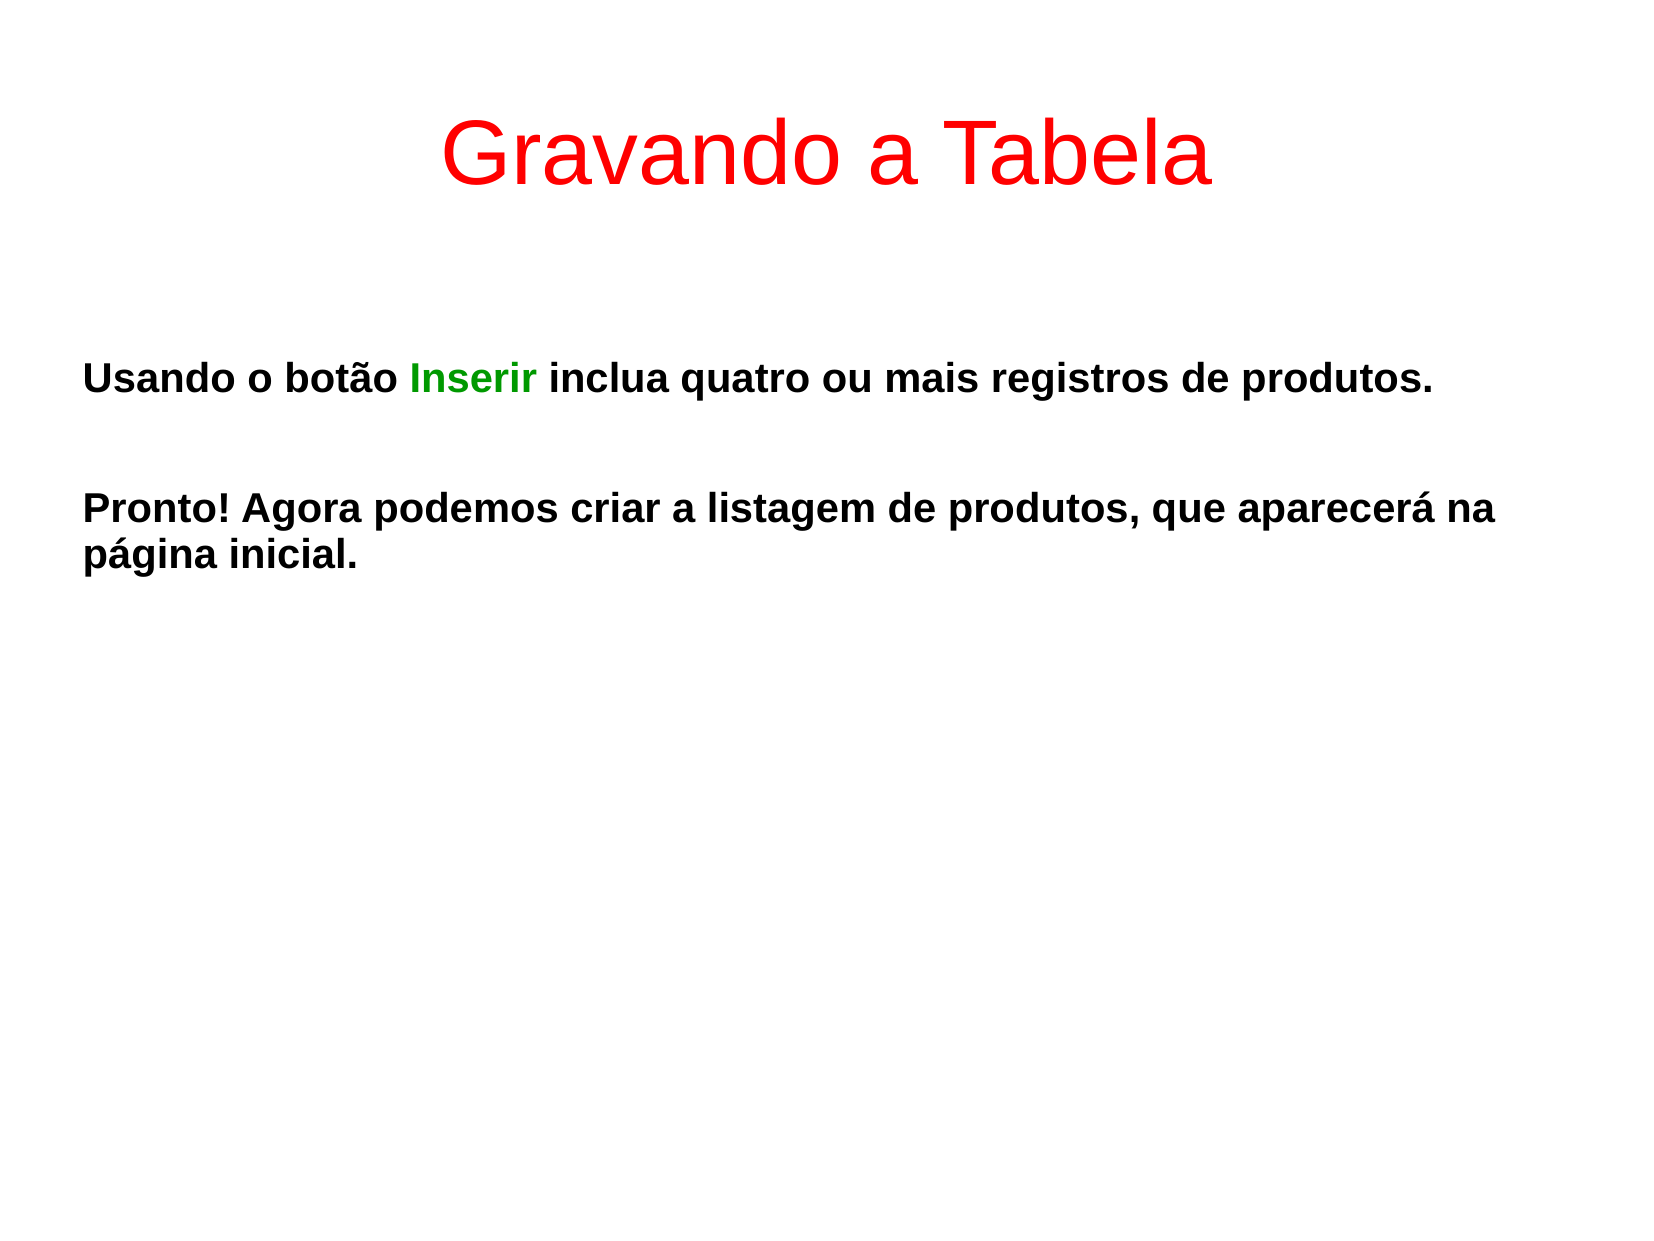

# Gravando a Tabela
Usando o botão Inserir inclua quatro ou mais registros de produtos.
Pronto! Agora podemos criar a listagem de produtos, que aparecerá na página inicial.